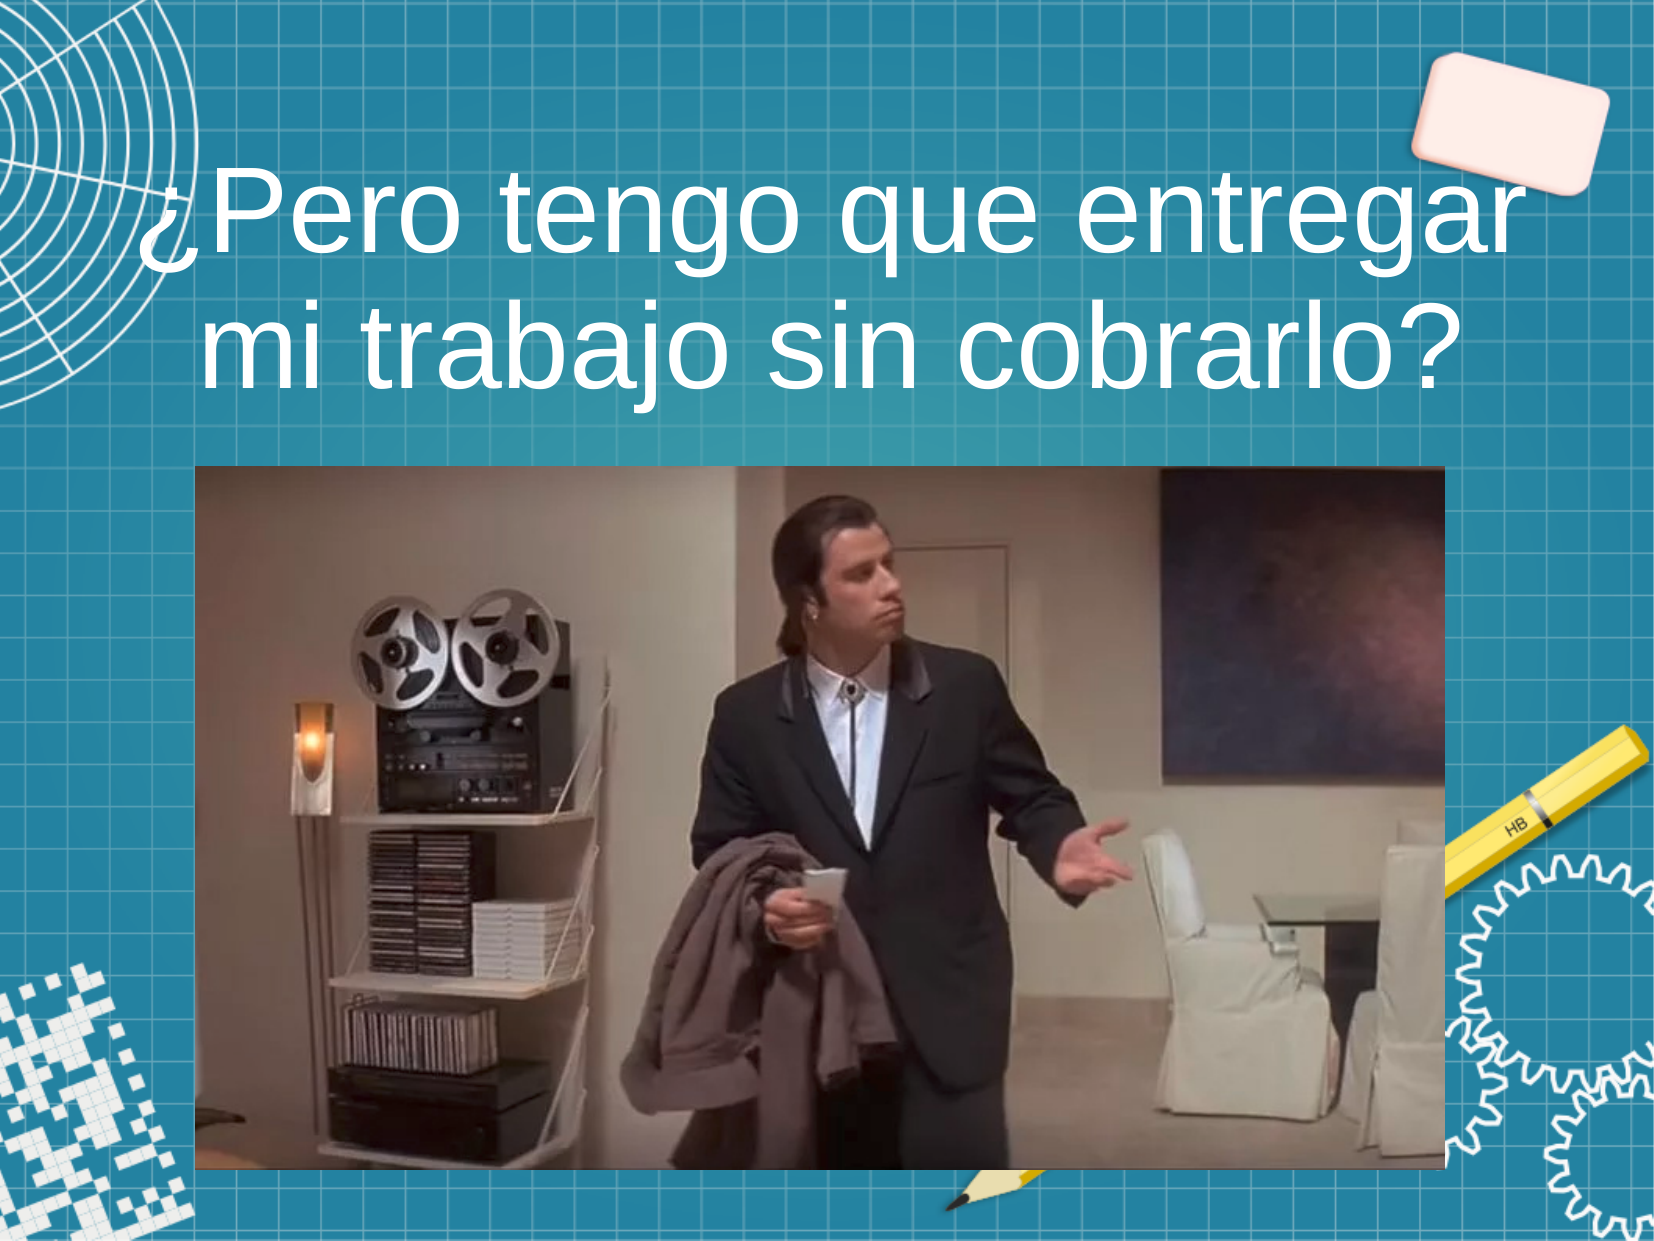

# ¿Pero tengo que entregar mi trabajo sin cobrarlo?